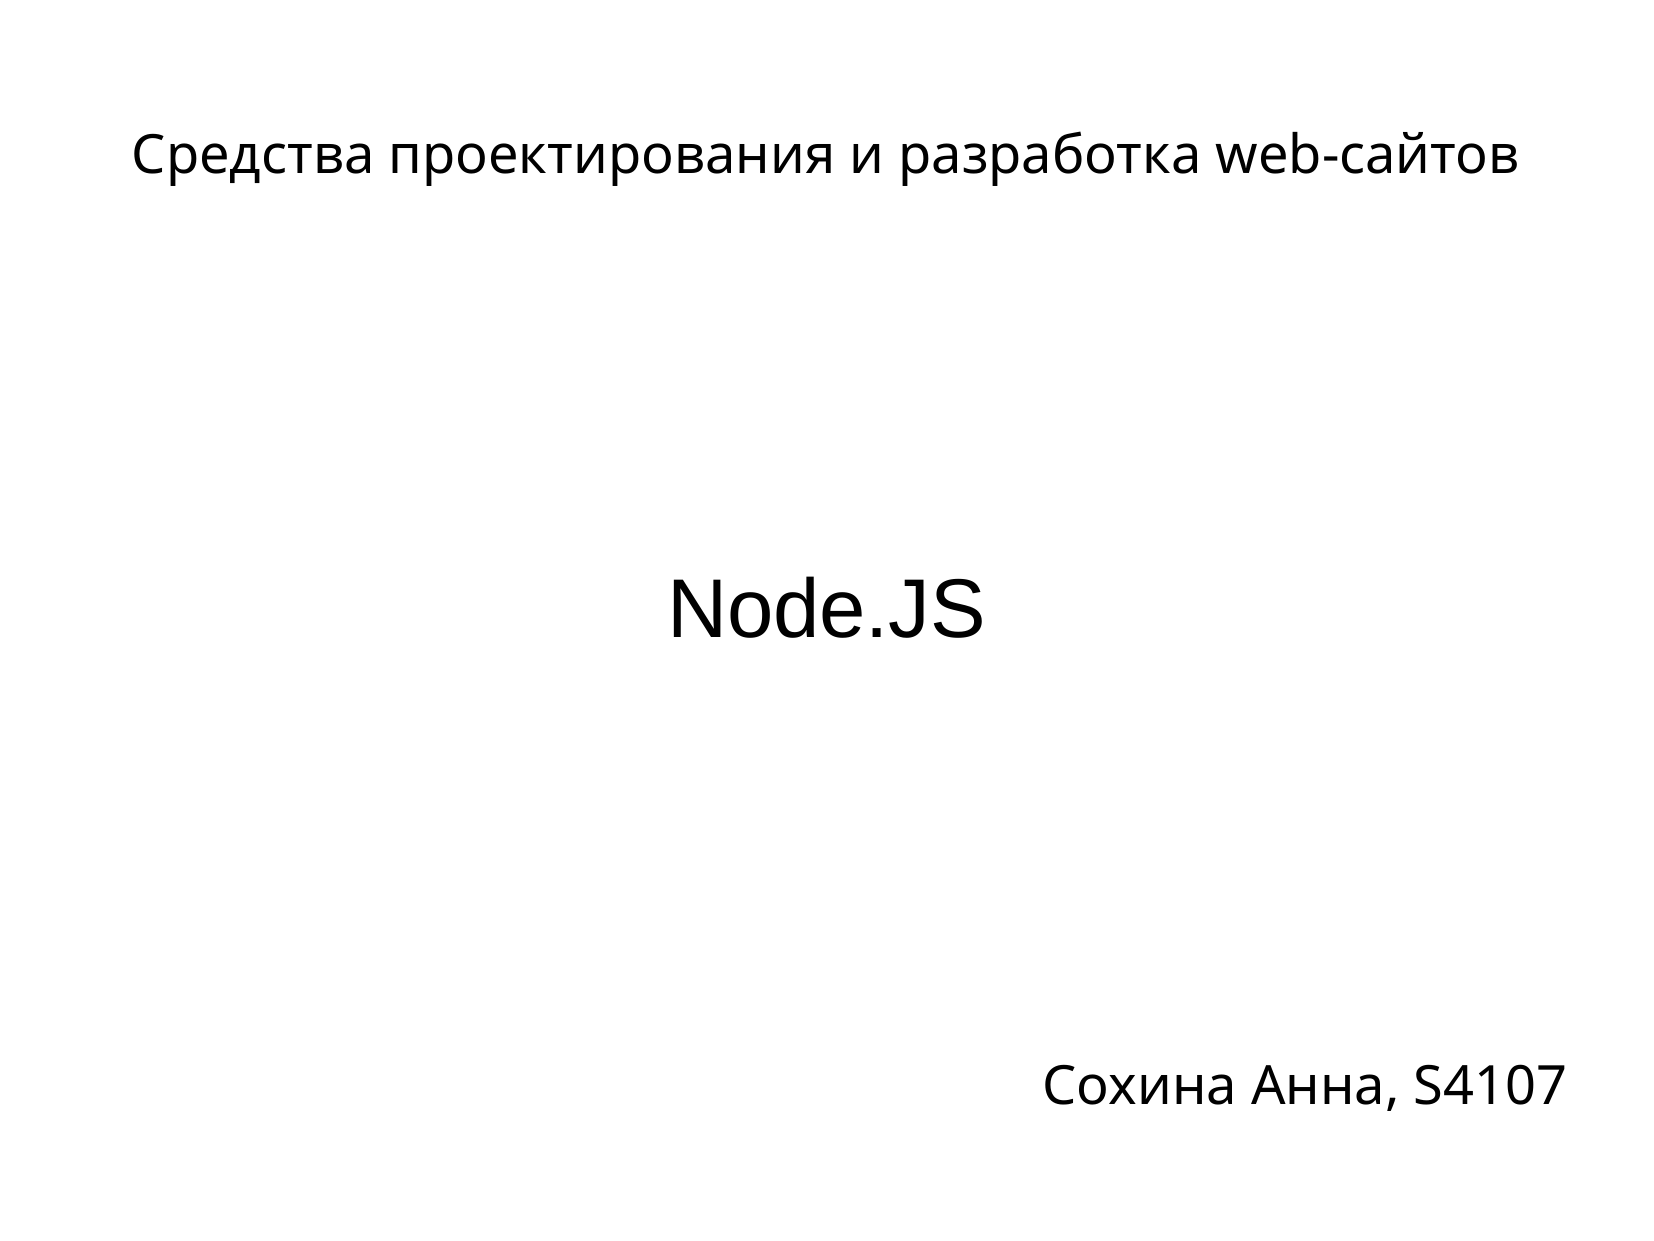

# Средства проектирования и разработка web-сайтов
Node.JS
Сохина Анна, S4107